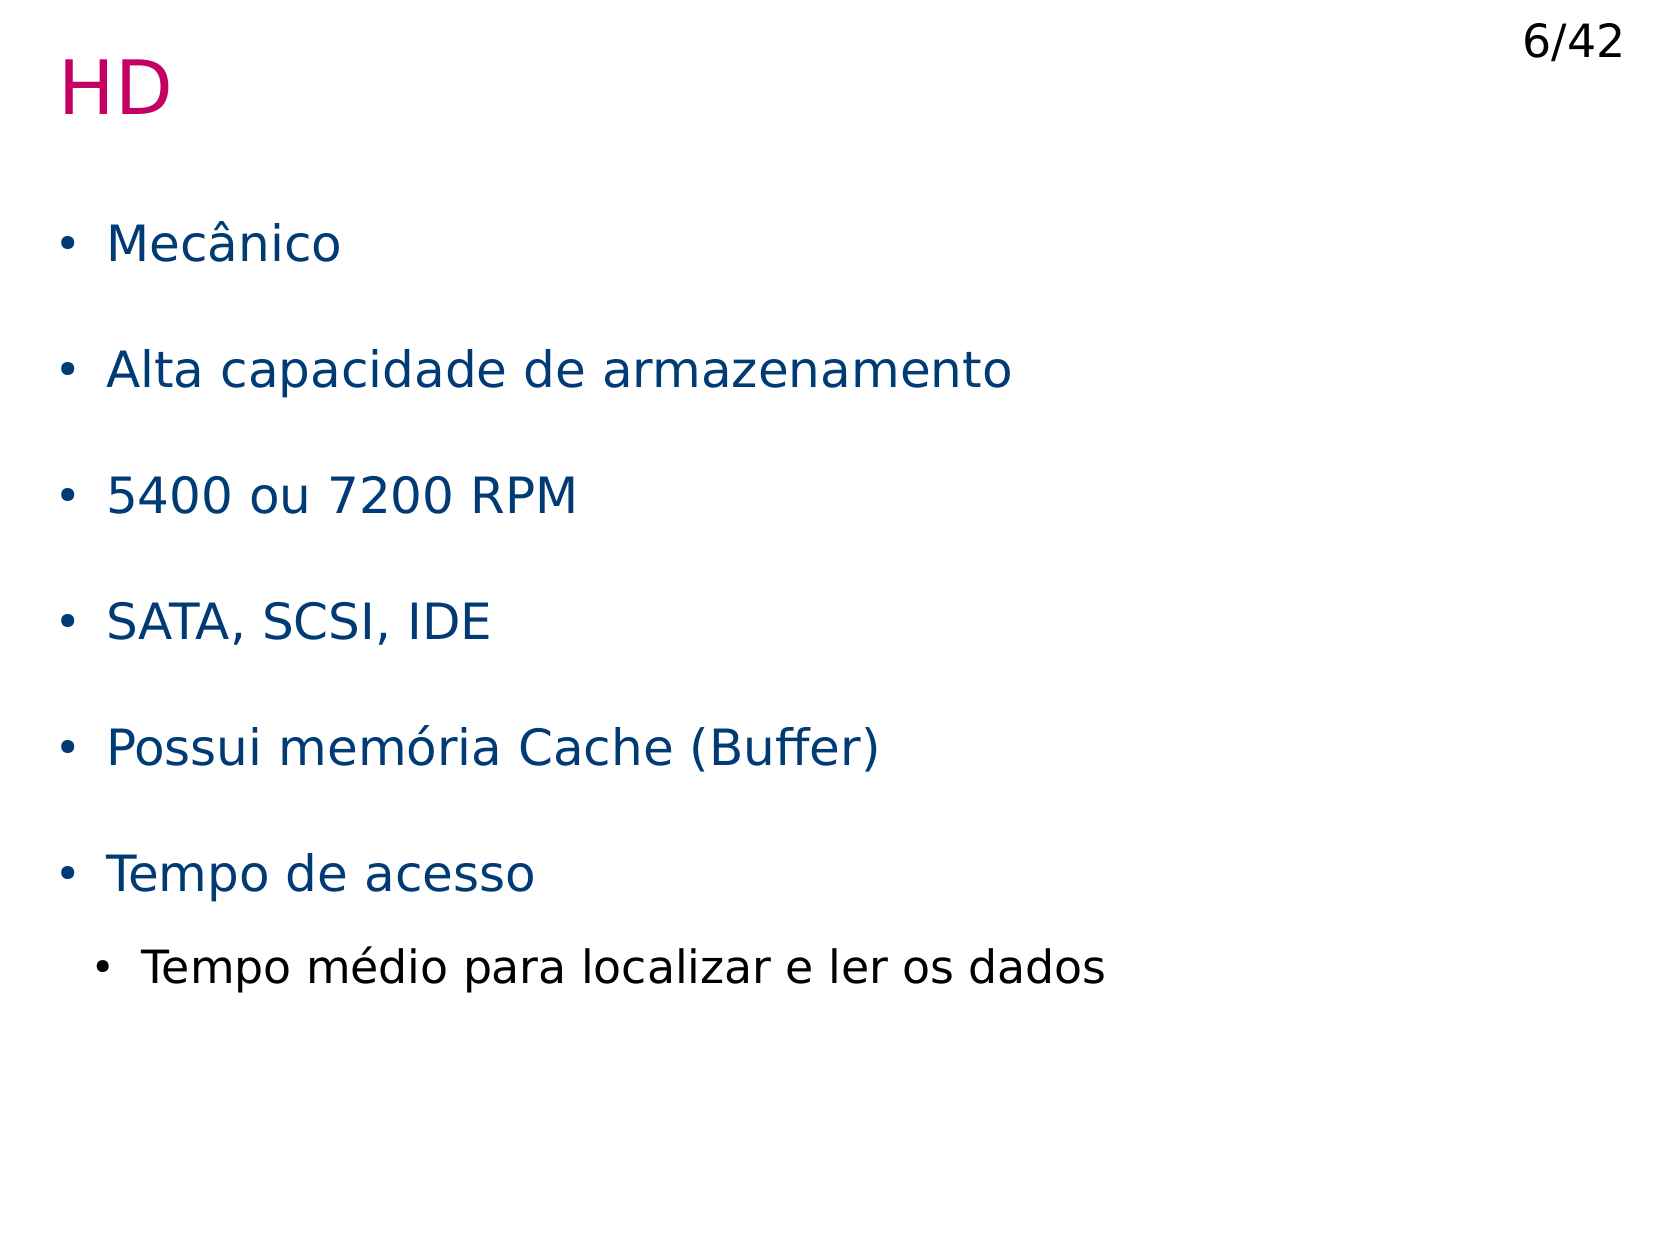

6
# HD
Mecânico
Alta capacidade de armazenamento
5400 ou 7200 RPM
SATA, SCSI, IDE
Possui memória Cache (Buffer)
Tempo de acesso
Tempo médio para localizar e ler os dados